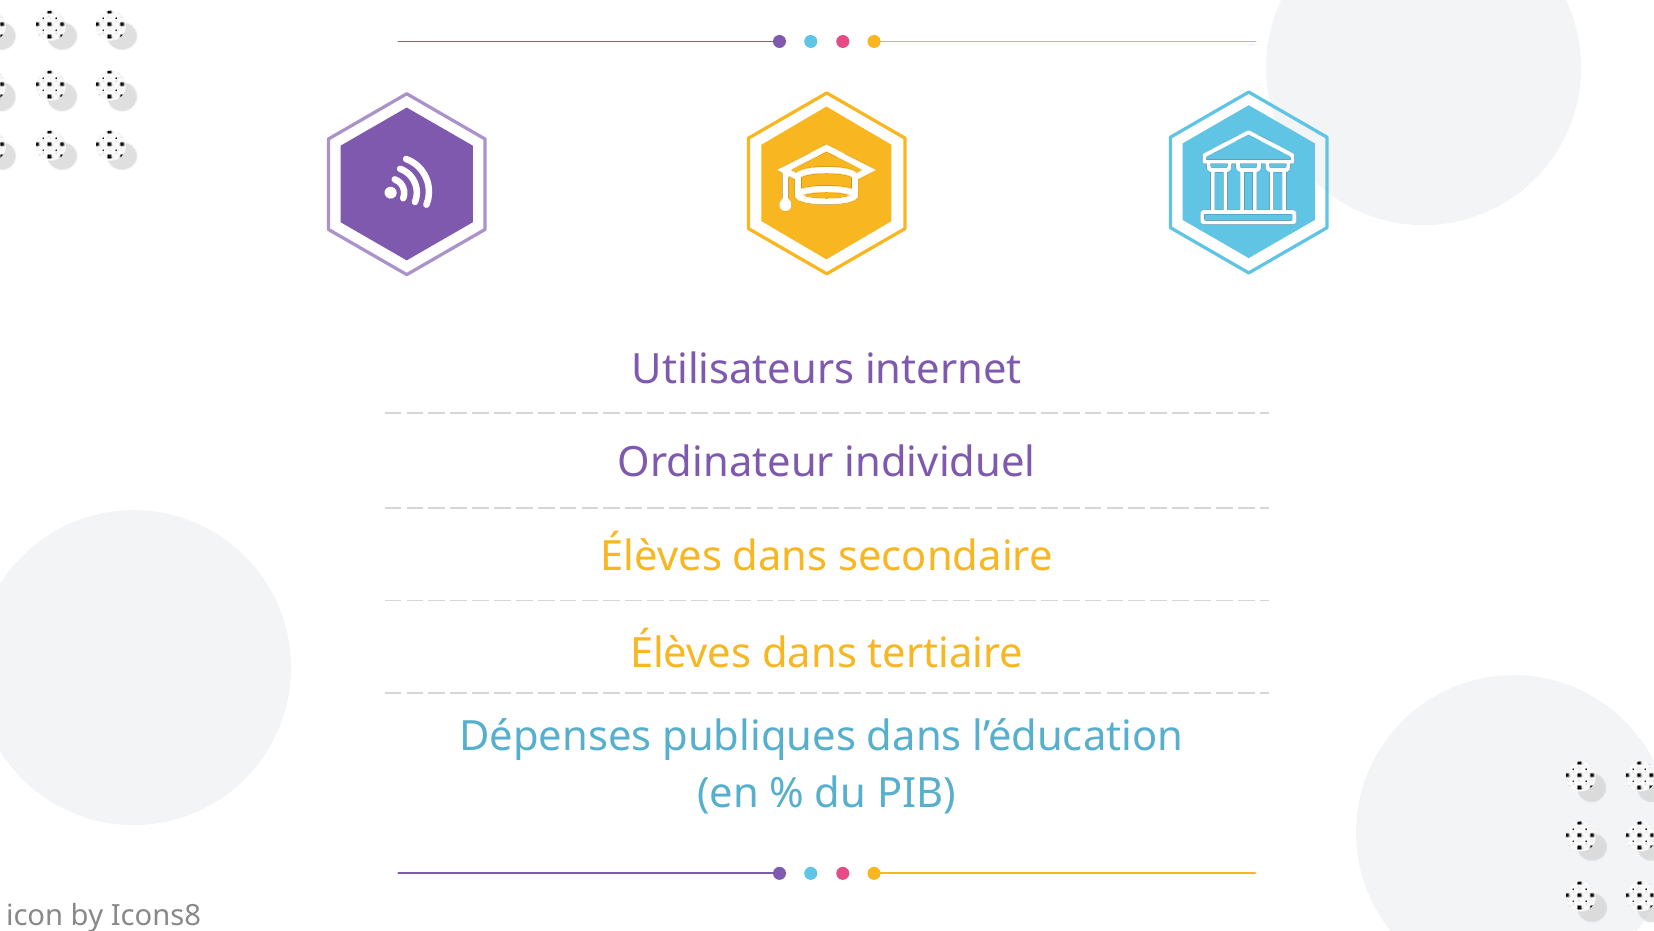

| Utilisateurs internet |
| --- |
| Ordinateur individuel |
| Élèves dans secondaire |
| Élèves dans tertiaire |
| Dépenses publiques dans l’éducation (en % du PIB) |
icon by Icons8